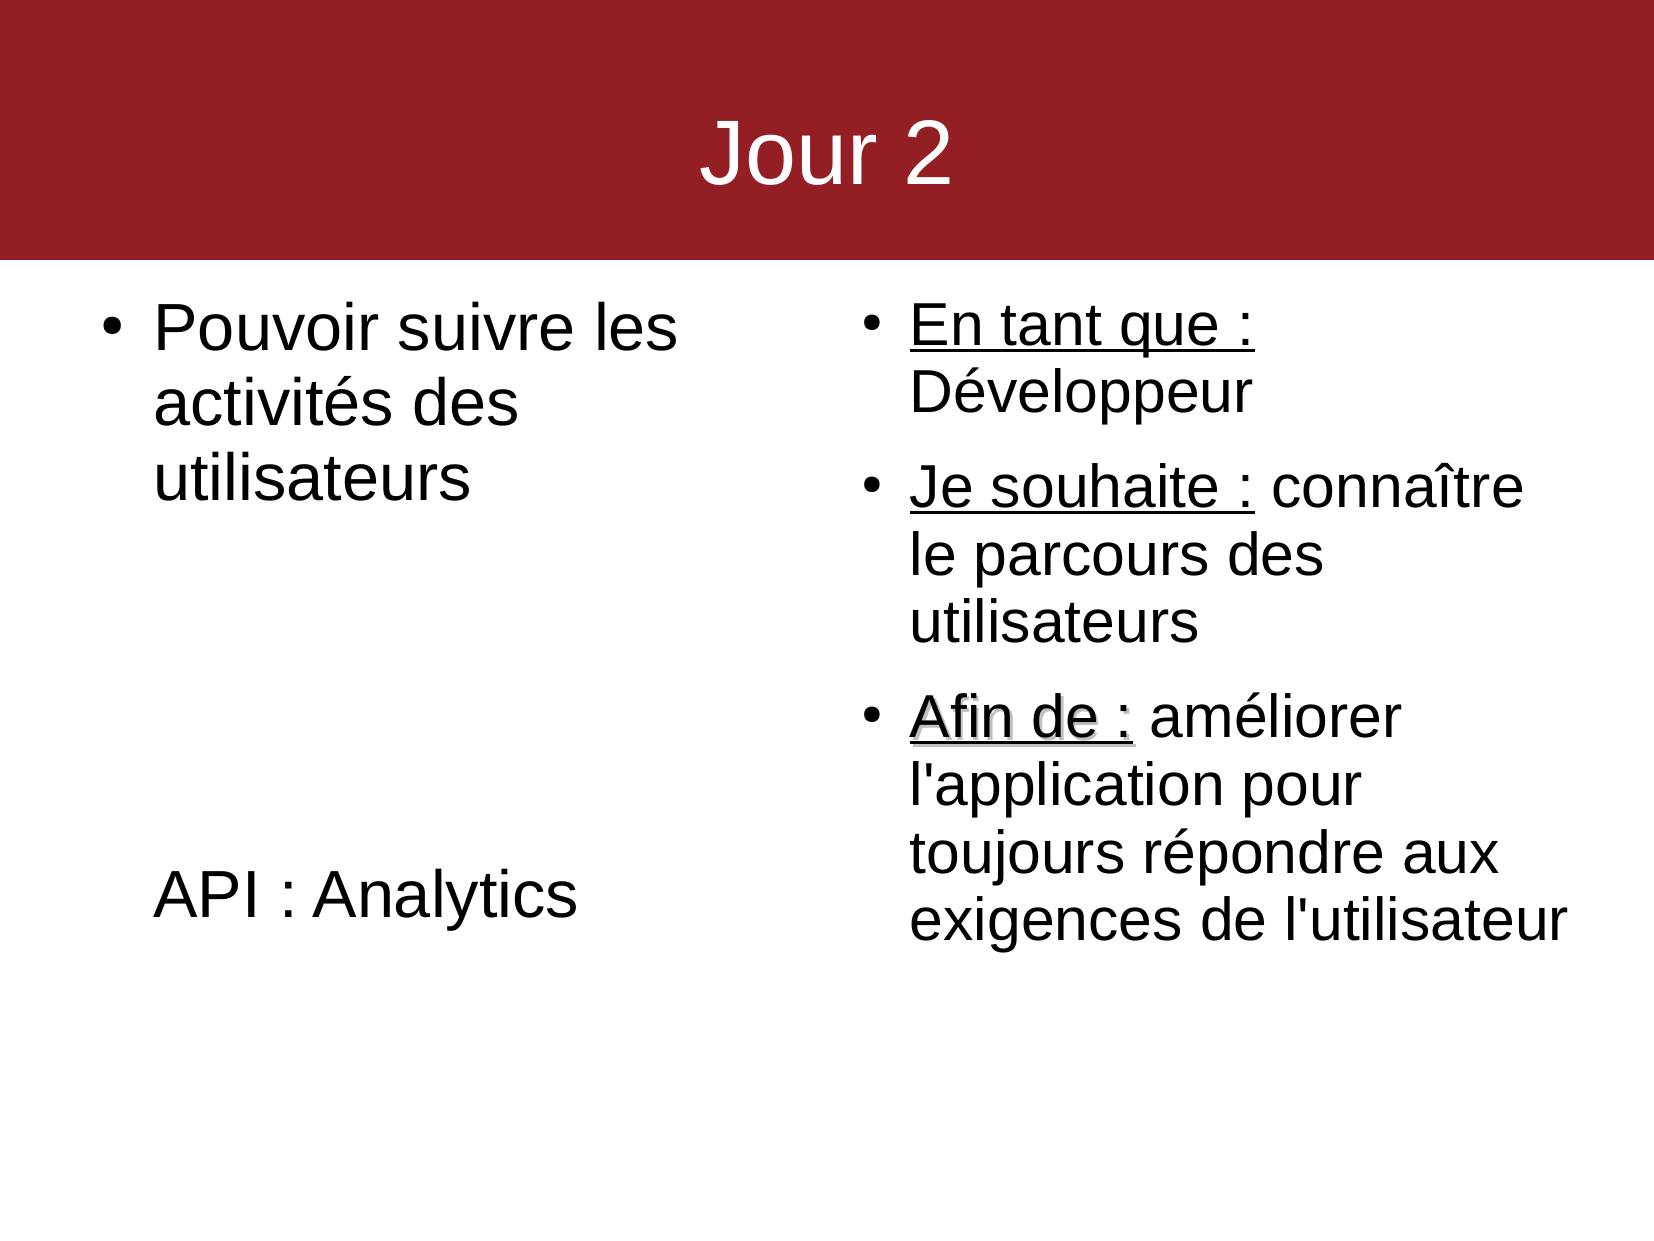

# Jour 2
Pouvoir suivre les activités des utilisateurs
API : Analytics
En tant que : Développeur
Je souhaite : connaître le parcours des utilisateurs
Afin de : améliorer l'application pour toujours répondre aux exigences de l'utilisateur